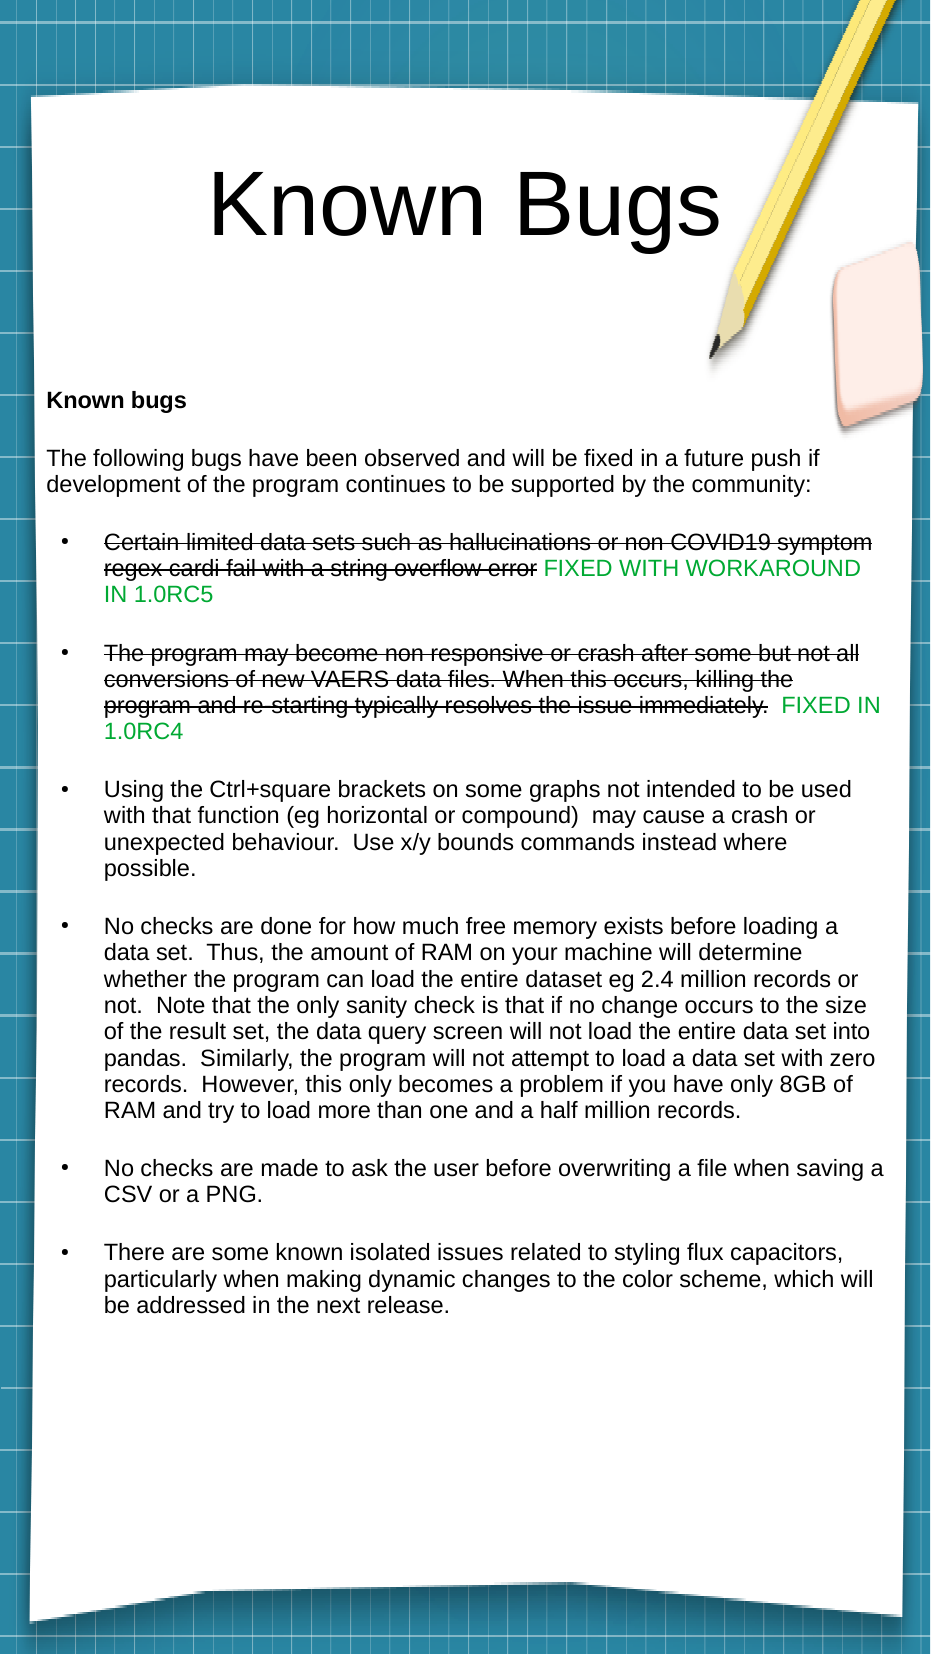

# Known Bugs
Known bugs
The following bugs have been observed and will be fixed in a future push if development of the program continues to be supported by the community:
Certain limited data sets such as hallucinations or non COVID19 symptom regex cardi fail with a string overflow error FIXED WITH WORKAROUND IN 1.0RC5
The program may become non responsive or crash after some but not all conversions of new VAERS data files. When this occurs, killing the program and re-starting typically resolves the issue immediately. FIXED IN 1.0RC4
Using the Ctrl+square brackets on some graphs not intended to be used with that function (eg horizontal or compound) may cause a crash or unexpected behaviour. Use x/y bounds commands instead where possible.
No checks are done for how much free memory exists before loading a data set. Thus, the amount of RAM on your machine will determine whether the program can load the entire dataset eg 2.4 million records or not. Note that the only sanity check is that if no change occurs to the size of the result set, the data query screen will not load the entire data set into pandas. Similarly, the program will not attempt to load a data set with zero records. However, this only becomes a problem if you have only 8GB of RAM and try to load more than one and a half million records.
No checks are made to ask the user before overwriting a file when saving a CSV or a PNG.
There are some known isolated issues related to styling flux capacitors, particularly when making dynamic changes to the color scheme, which will be addressed in the next release.